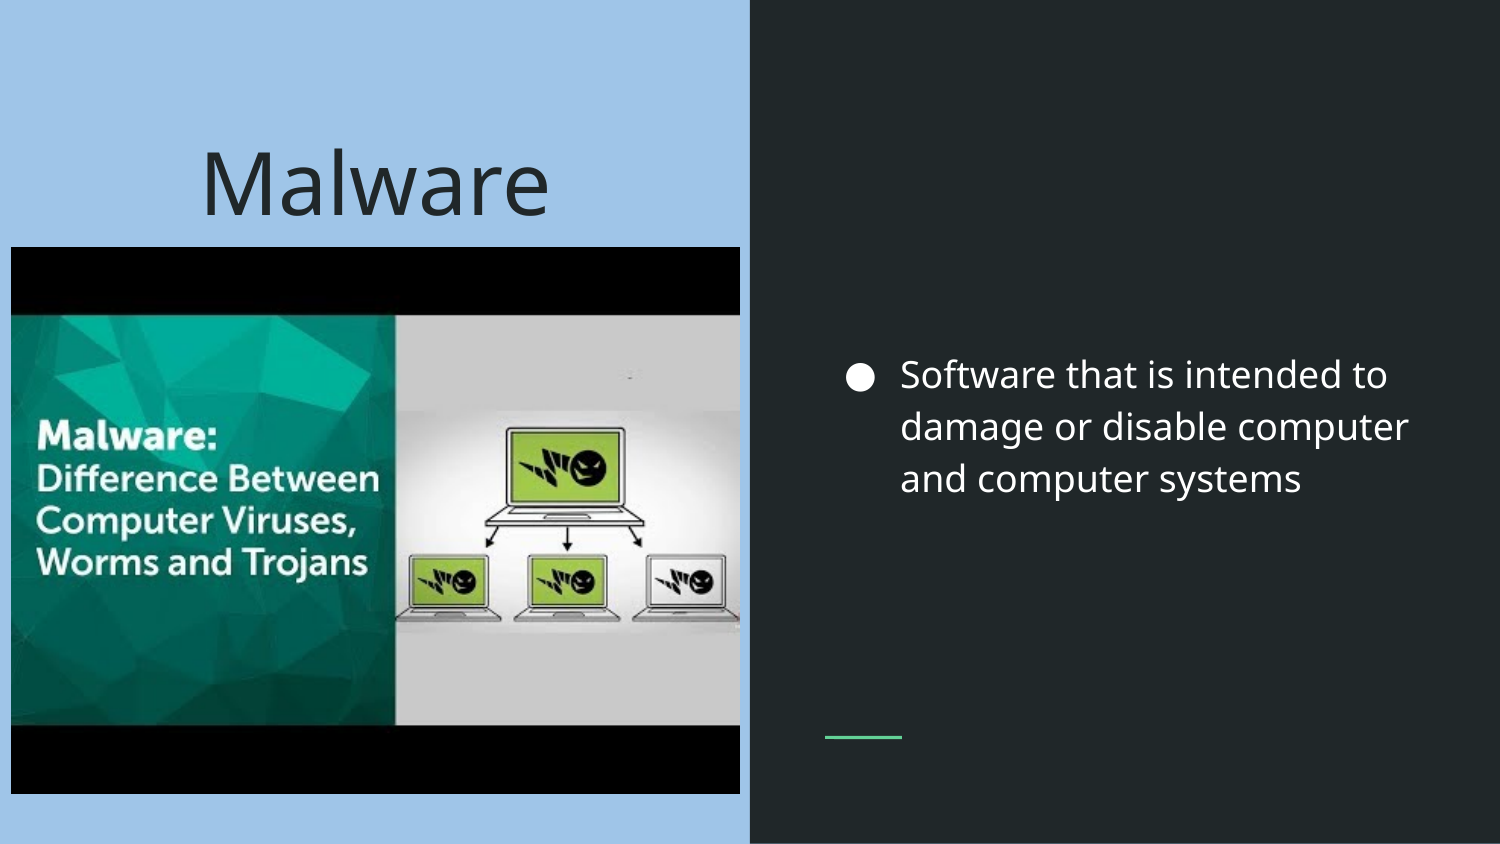

# Malware
Software that is intended to damage or disable computer and computer systems